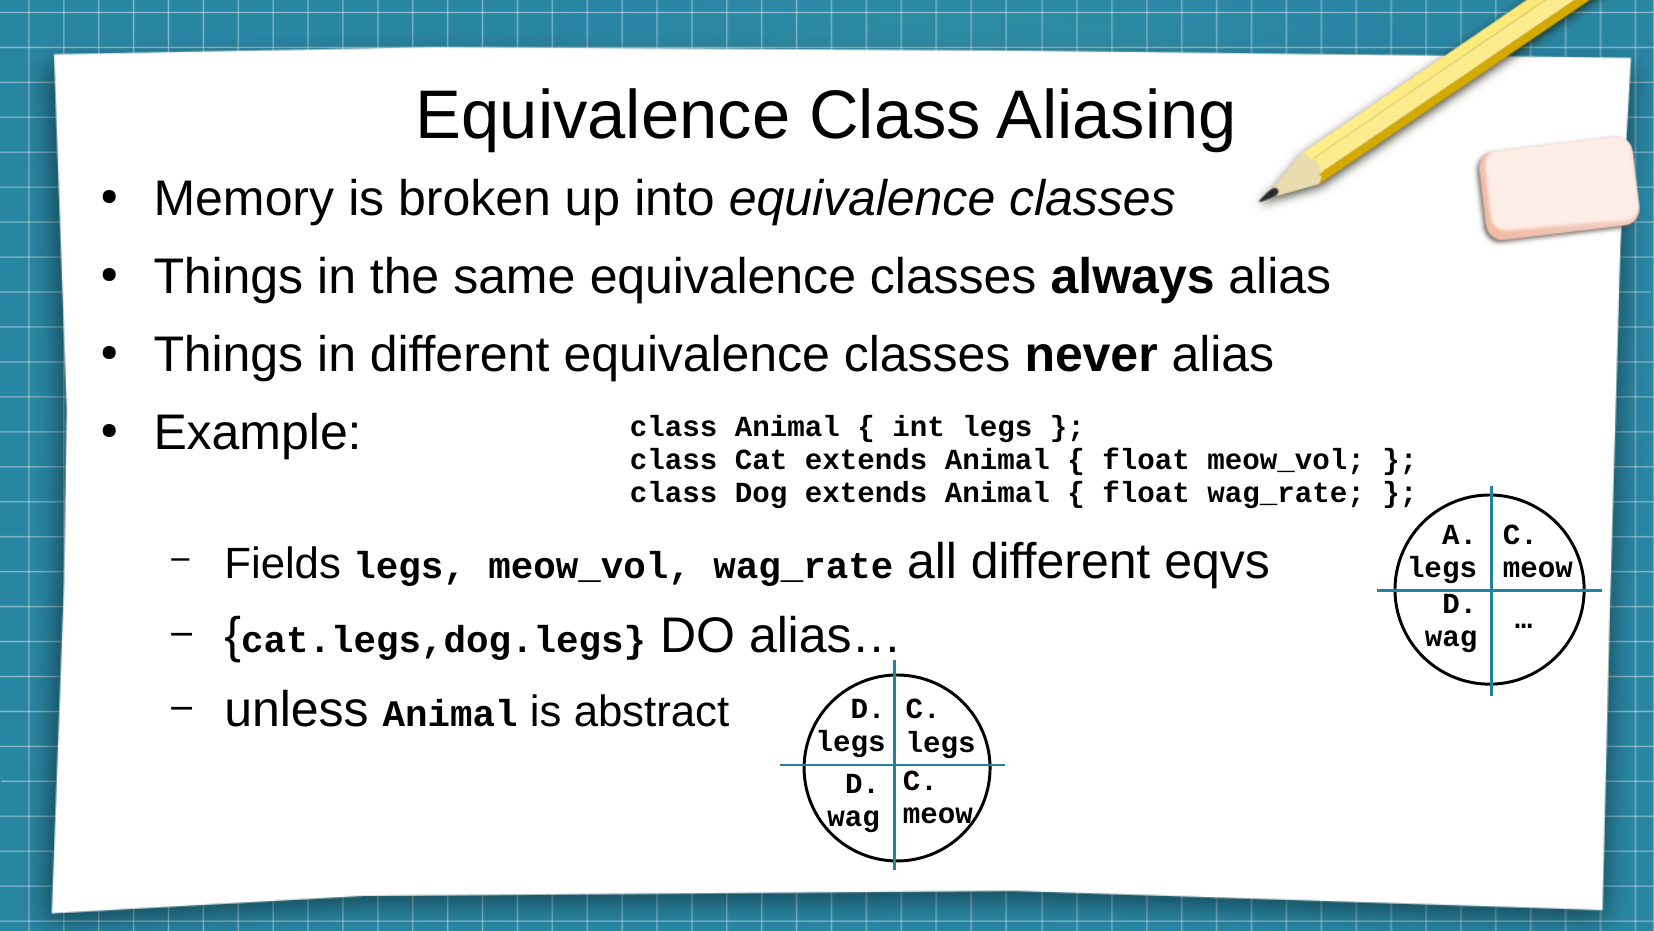

# Equivalence Class Aliasing
Memory is broken up into equivalence classes
Things in the same equivalence classes always alias
Things in different equivalence classes never alias
Example:
Fields legs, meow_vol, wag_rate all different eqvs
{cat.legs,dog.legs} DO alias…
unless Animal is abstract
class Animal { int legs };
class Cat extends Animal { float meow_vol; };
class Dog extends Animal { float wag_rate; };
 A.
legs
C.
meow
 D.
wag
…
 D.
legs
C.
legs
C.
meow
 D.
wag